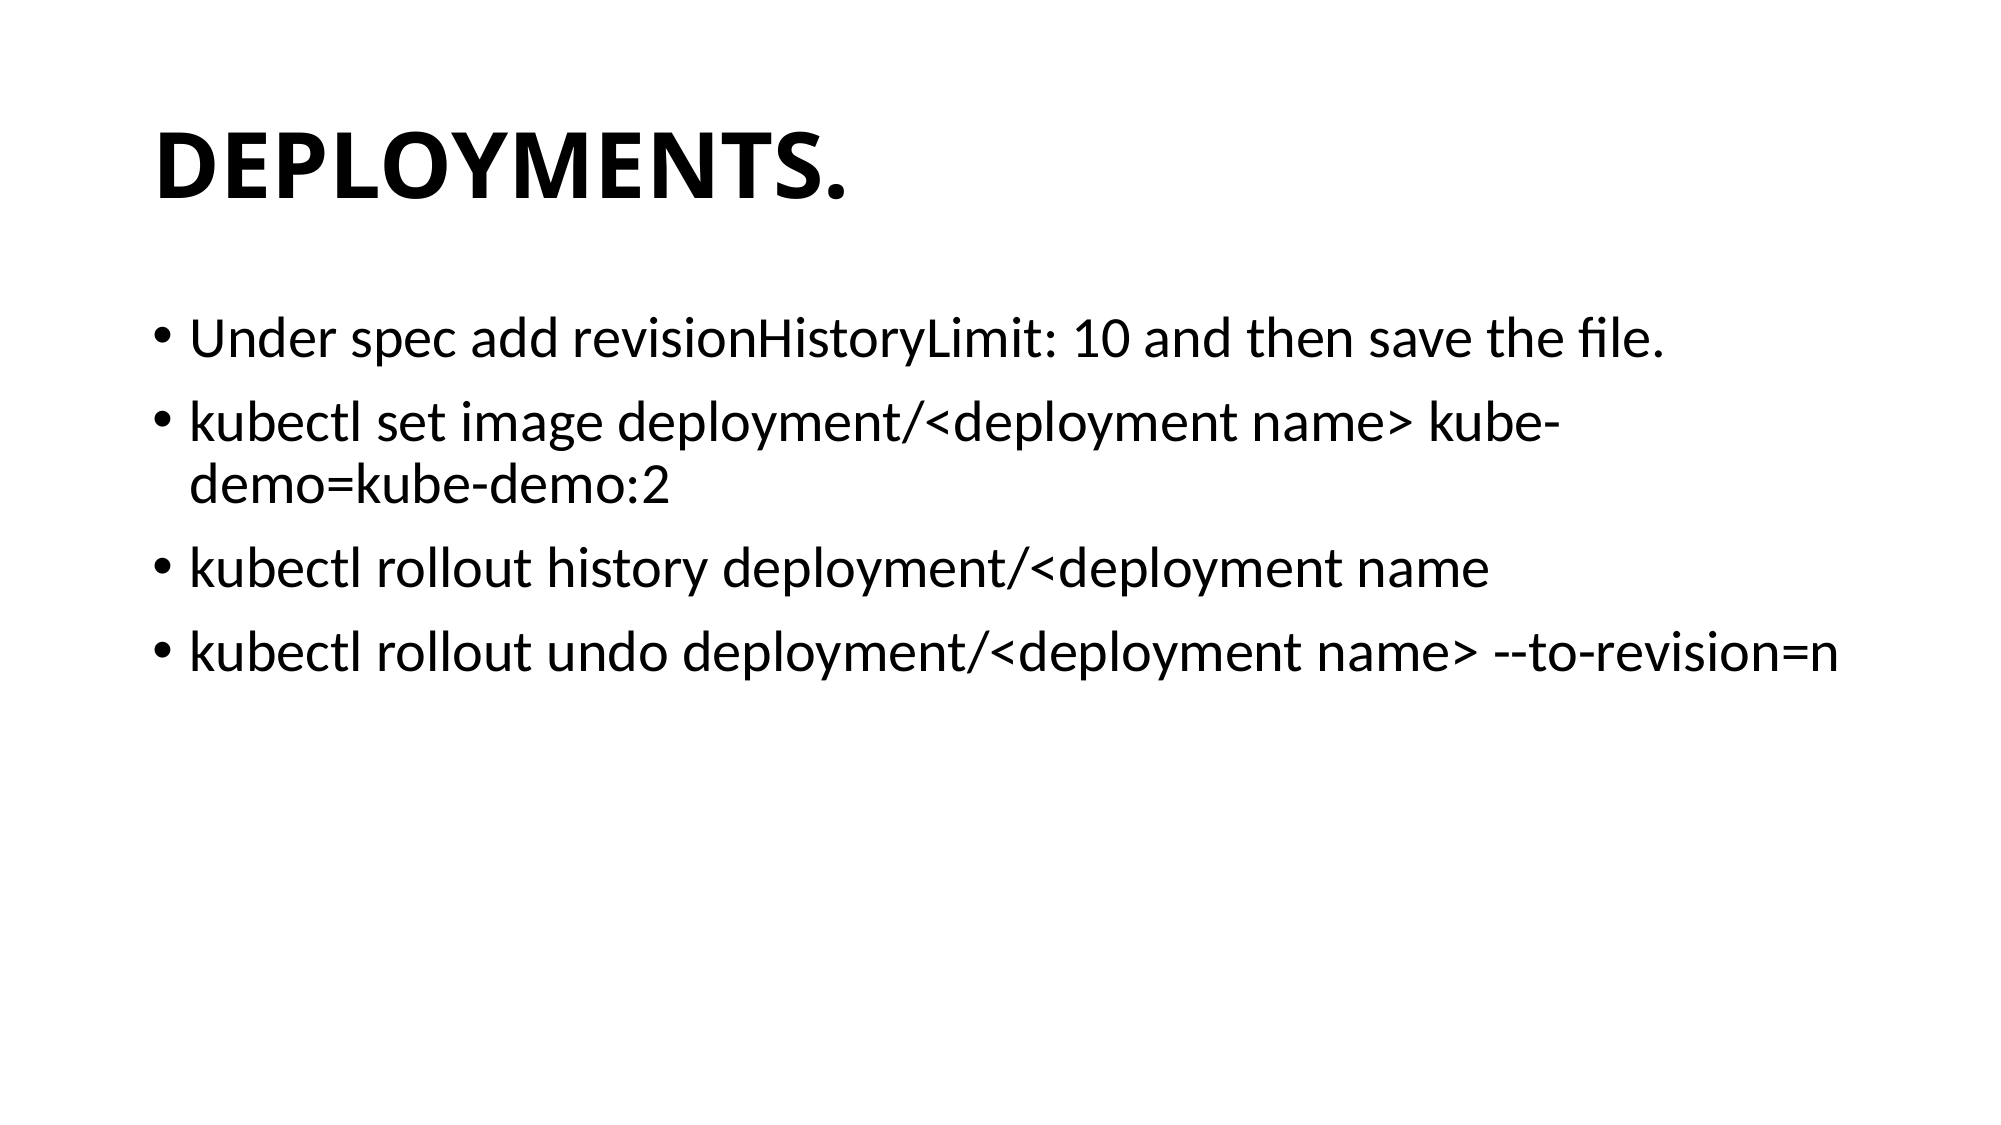

# DEPLOYMENTS.
Under spec add revisionHistoryLimit: 10 and then save the file.
kubectl set image deployment/<deployment name> kube-demo=kube-demo:2
kubectl rollout history deployment/<deployment name
kubectl rollout undo deployment/<deployment name> --to-revision=n